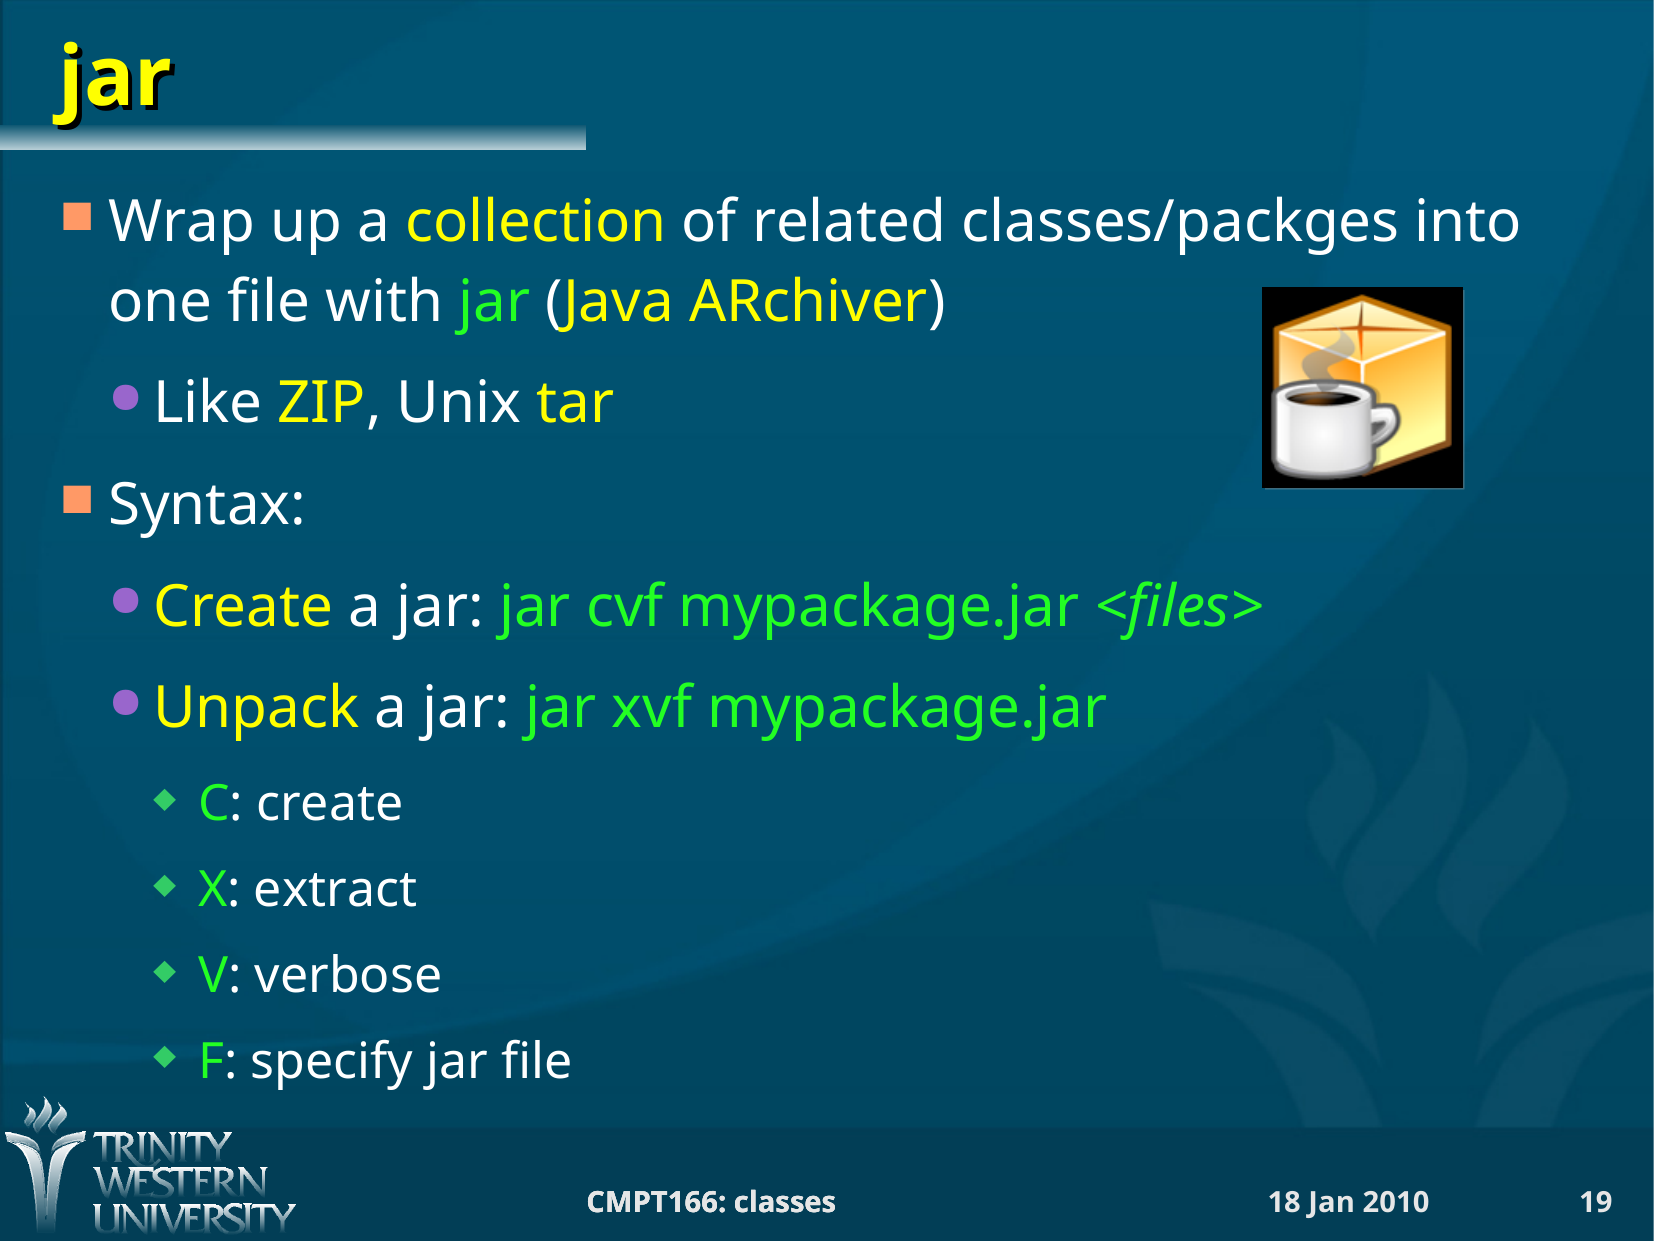

# jar
Wrap up a collection of related classes/packges into one file with jar (Java ARchiver)
Like ZIP, Unix tar
Syntax:
Create a jar: jar cvf mypackage.jar <files>
Unpack a jar: jar xvf mypackage.jar
C: create
X: extract
V: verbose
F: specify jar file
CMPT166: classes
18 Jan 2010
19